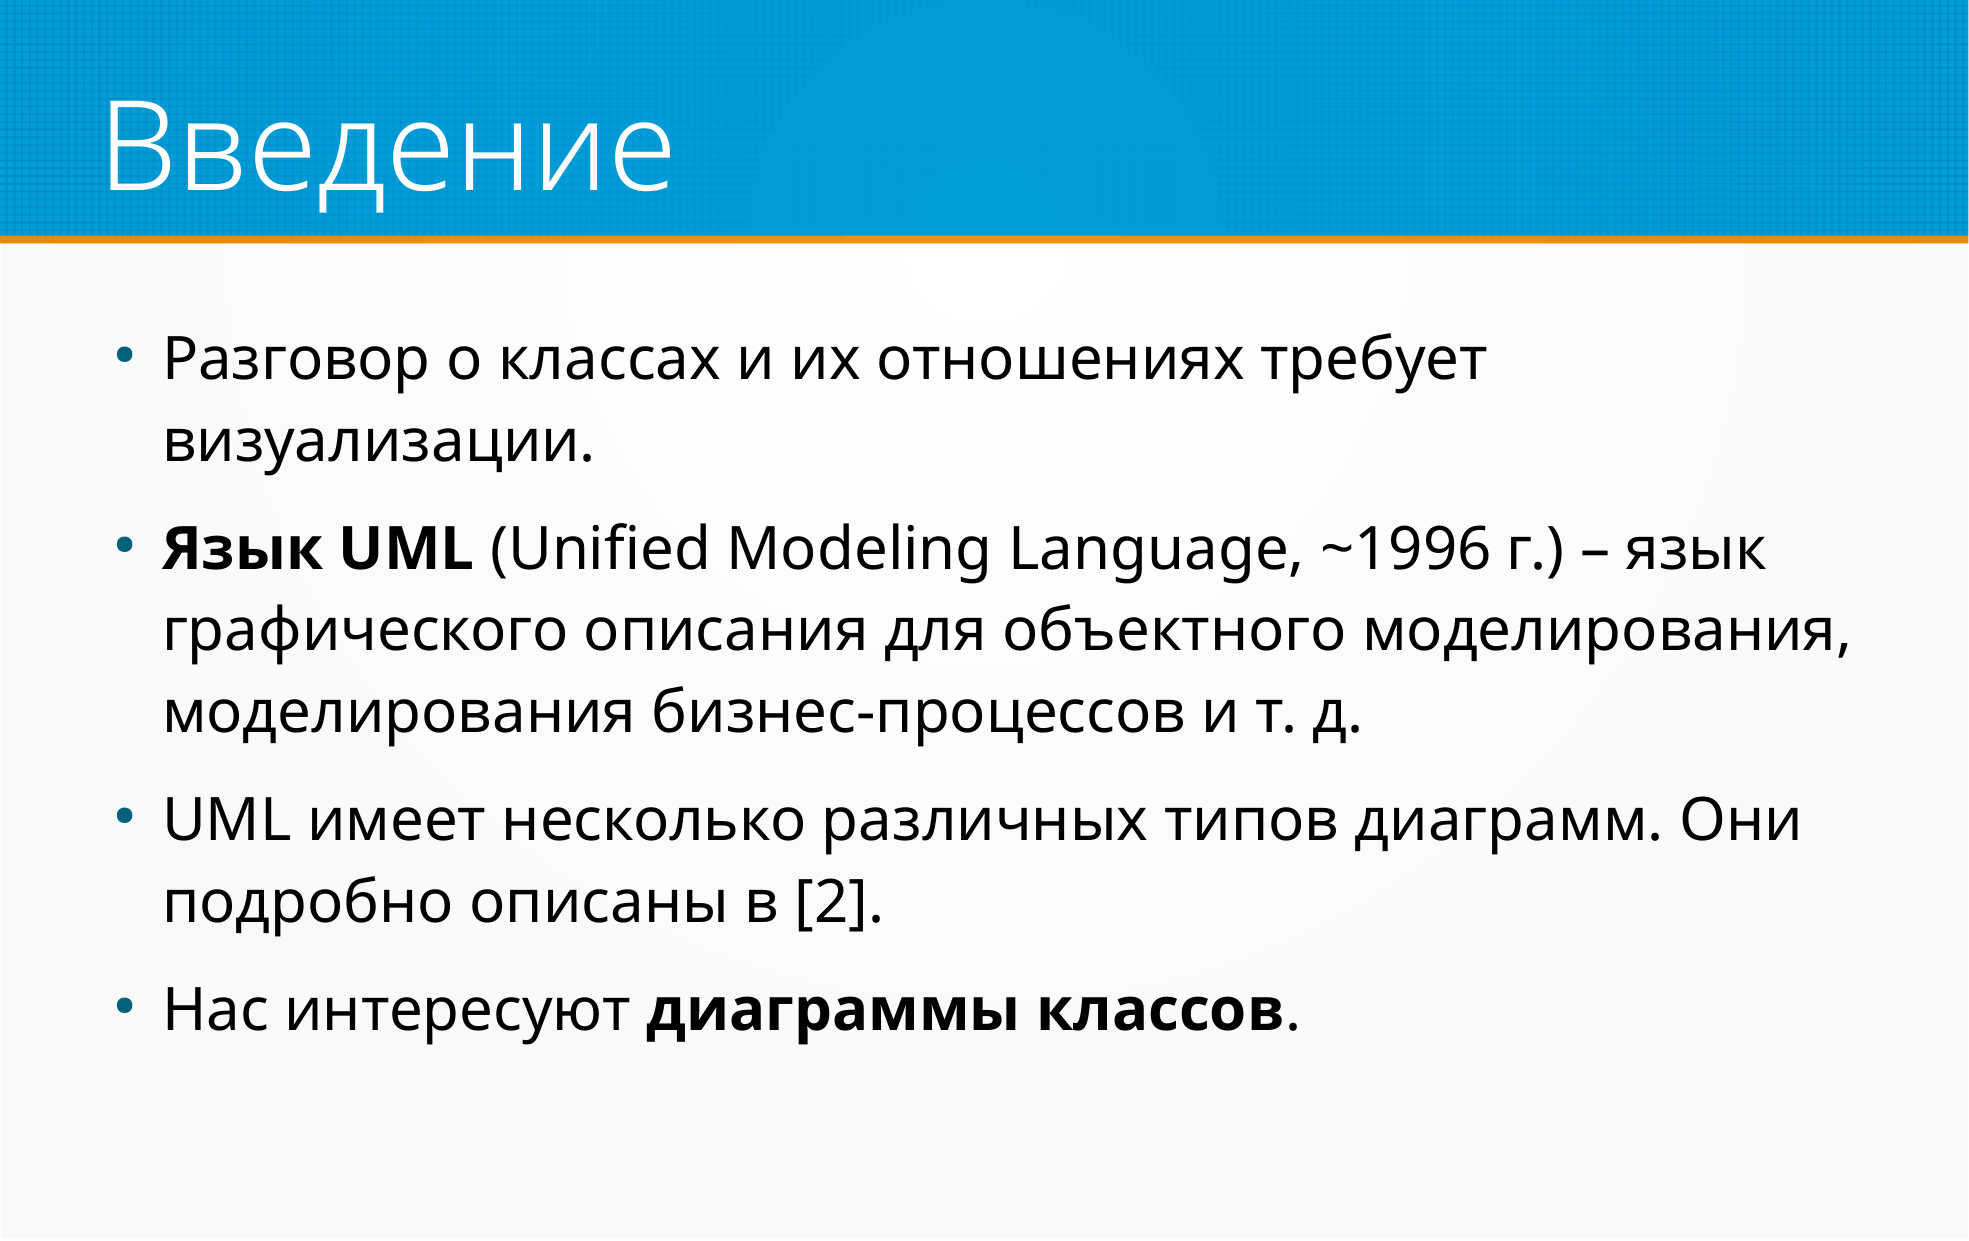

# Введение
Разговор о классах и их отношениях требует визуализации.
Язык UML (Unified Modeling Language, ~1996 г.) – язык графического описания для объектного моделирования, моделирования бизнес-процессов и т. д.
UML имеет несколько различных типов диаграмм. Они подробно описаны в [2].
Нас интересуют диаграммы классов.